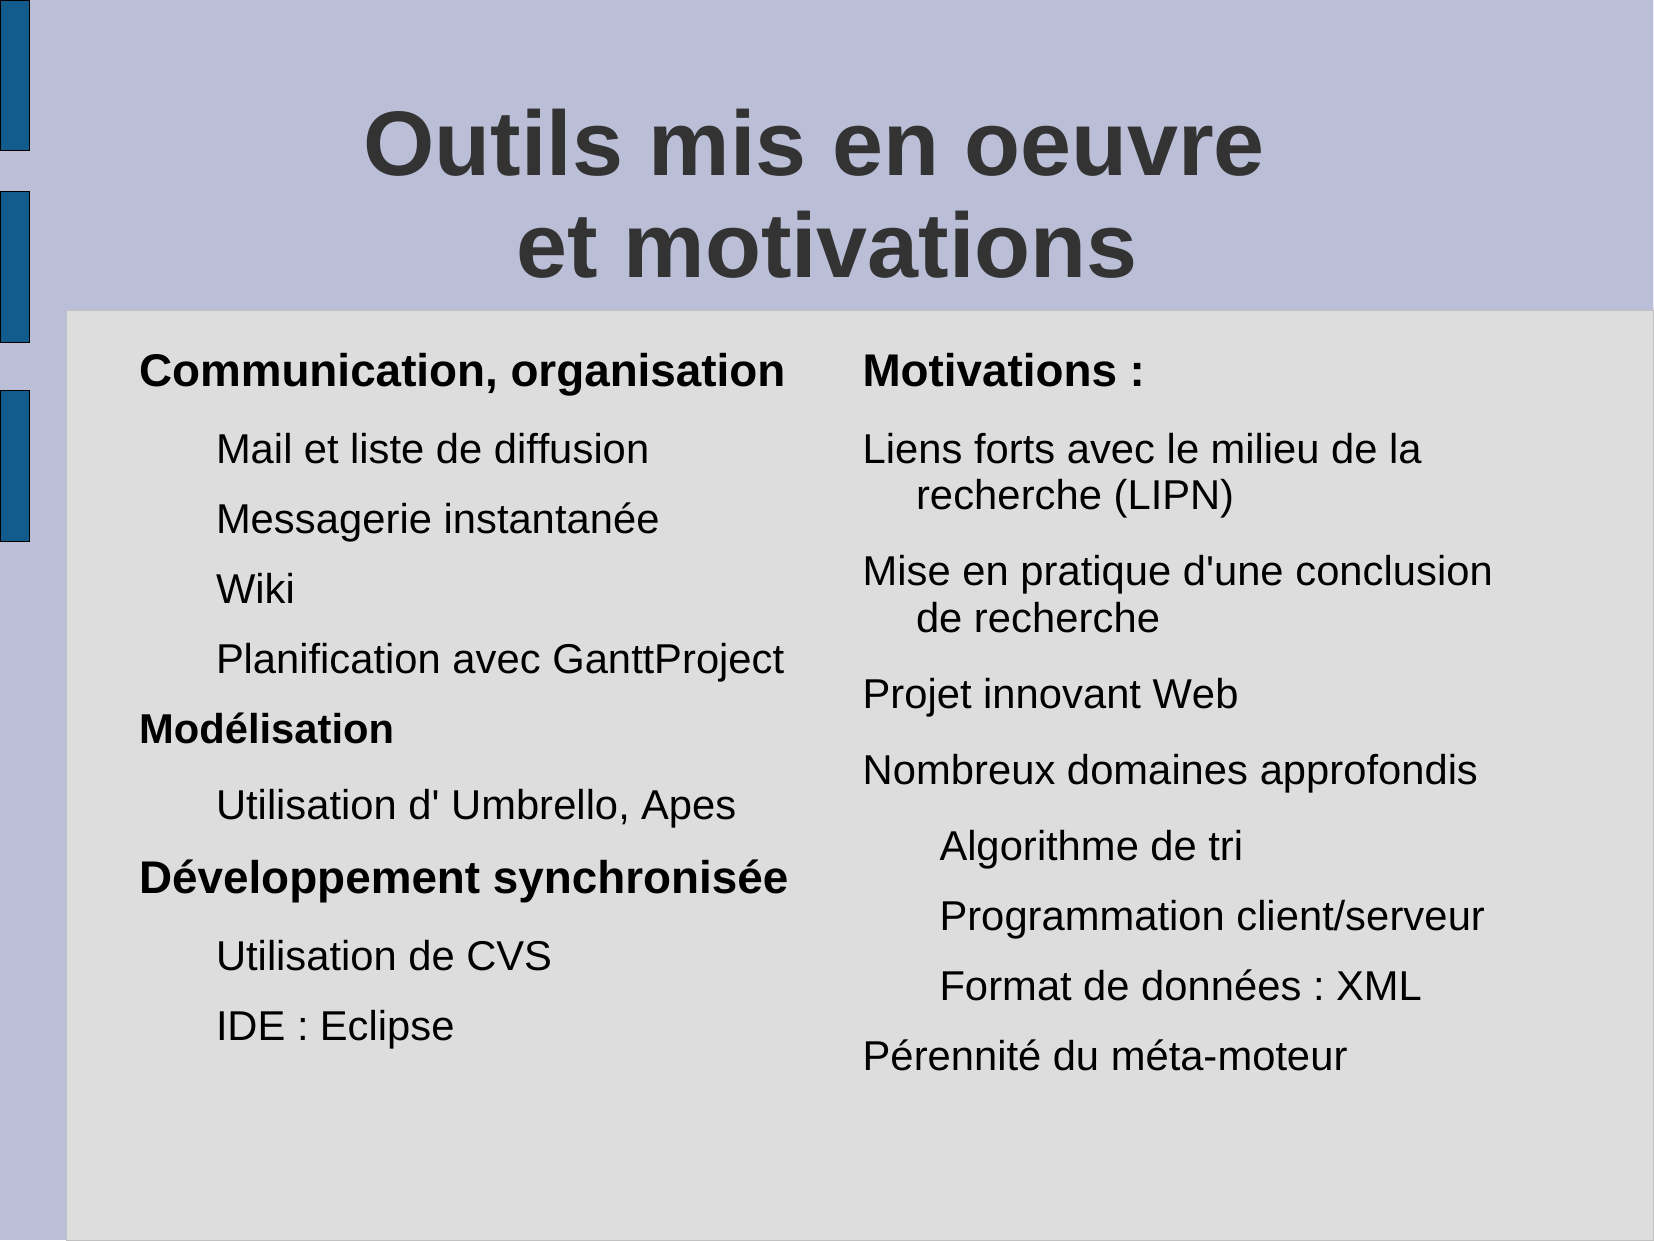

# Outils mis en oeuvre et motivations
Communication, organisation
Mail et liste de diffusion
Messagerie instantanée
Wiki
Planification avec GanttProject
Modélisation
Utilisation d' Umbrello, Apes
Développement synchronisée
Utilisation de CVS
IDE : Eclipse
Motivations :
Liens forts avec le milieu de la recherche (LIPN)
Mise en pratique d'une conclusion de recherche
Projet innovant Web
Nombreux domaines approfondis
Algorithme de tri
Programmation client/serveur
Format de données : XML
Pérennité du méta-moteur